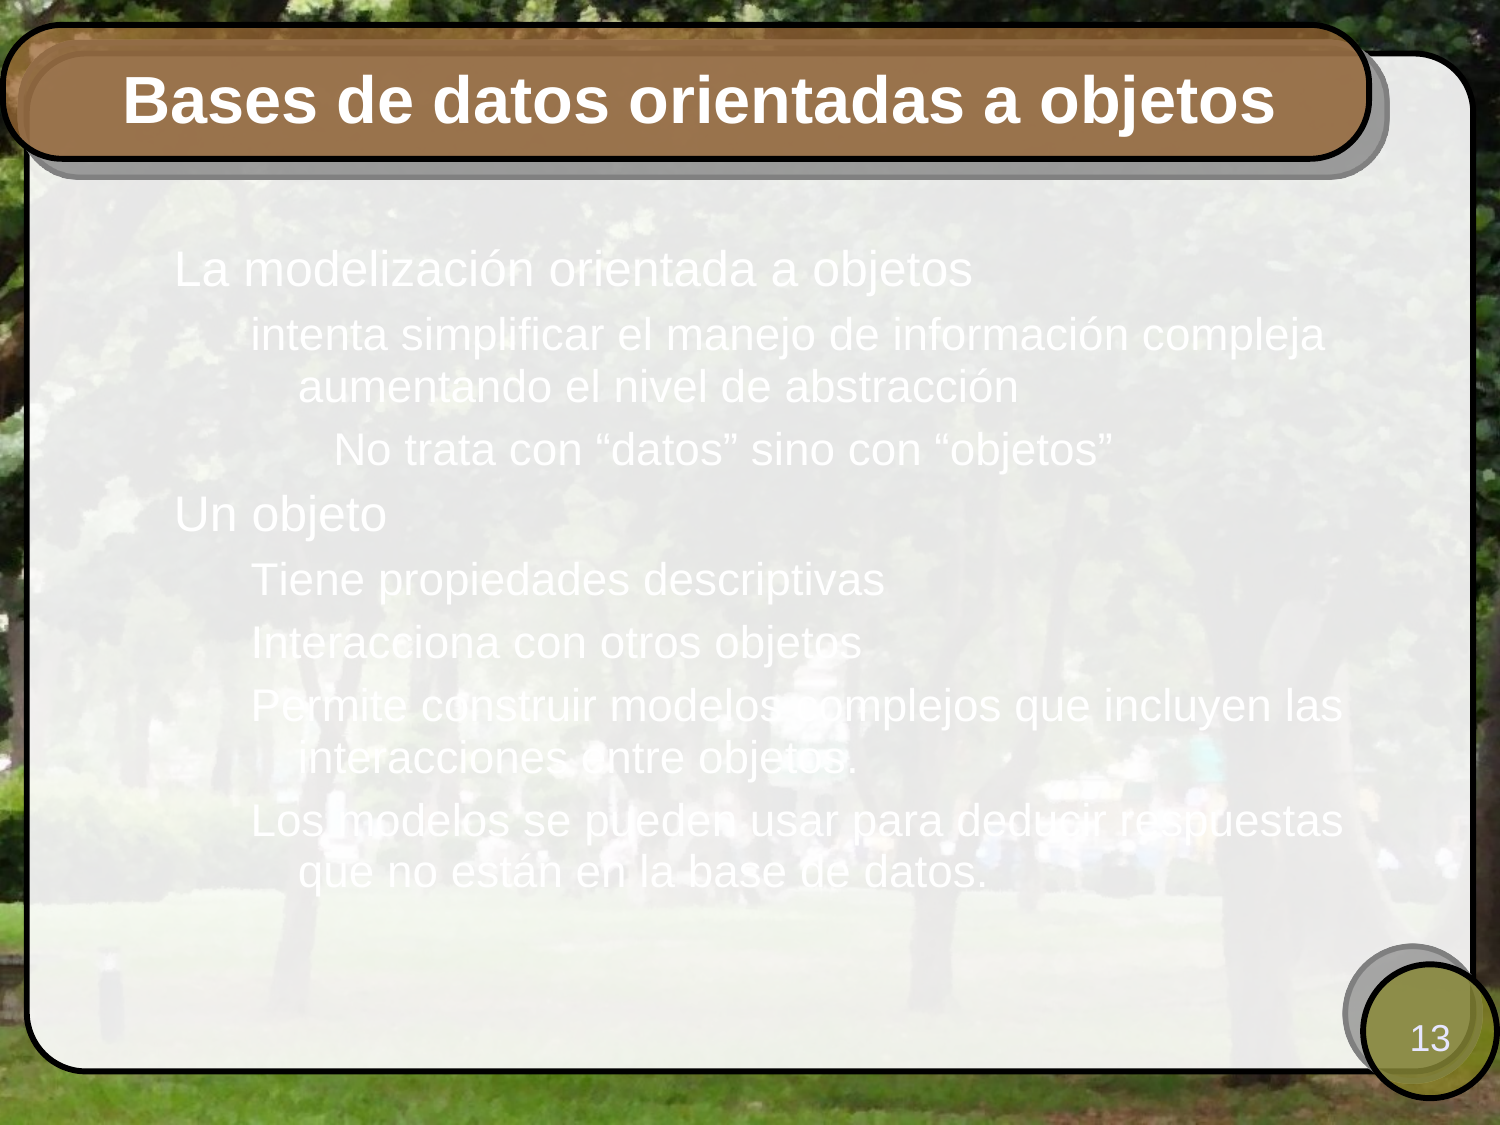

# Bases de datos orientadas a objetos
La modelización orientada a objetos
intenta simplificar el manejo de información compleja aumentando el nivel de abstracción
No trata con “datos” sino con “objetos”
Un objeto
Tiene propiedades descriptivas
Interacciona con otros objetos
Permite construir modelos complejos que incluyen las interacciones entre objetos.
Los modelos se pueden usar para deducir respuestas que no están en la base de datos.
13